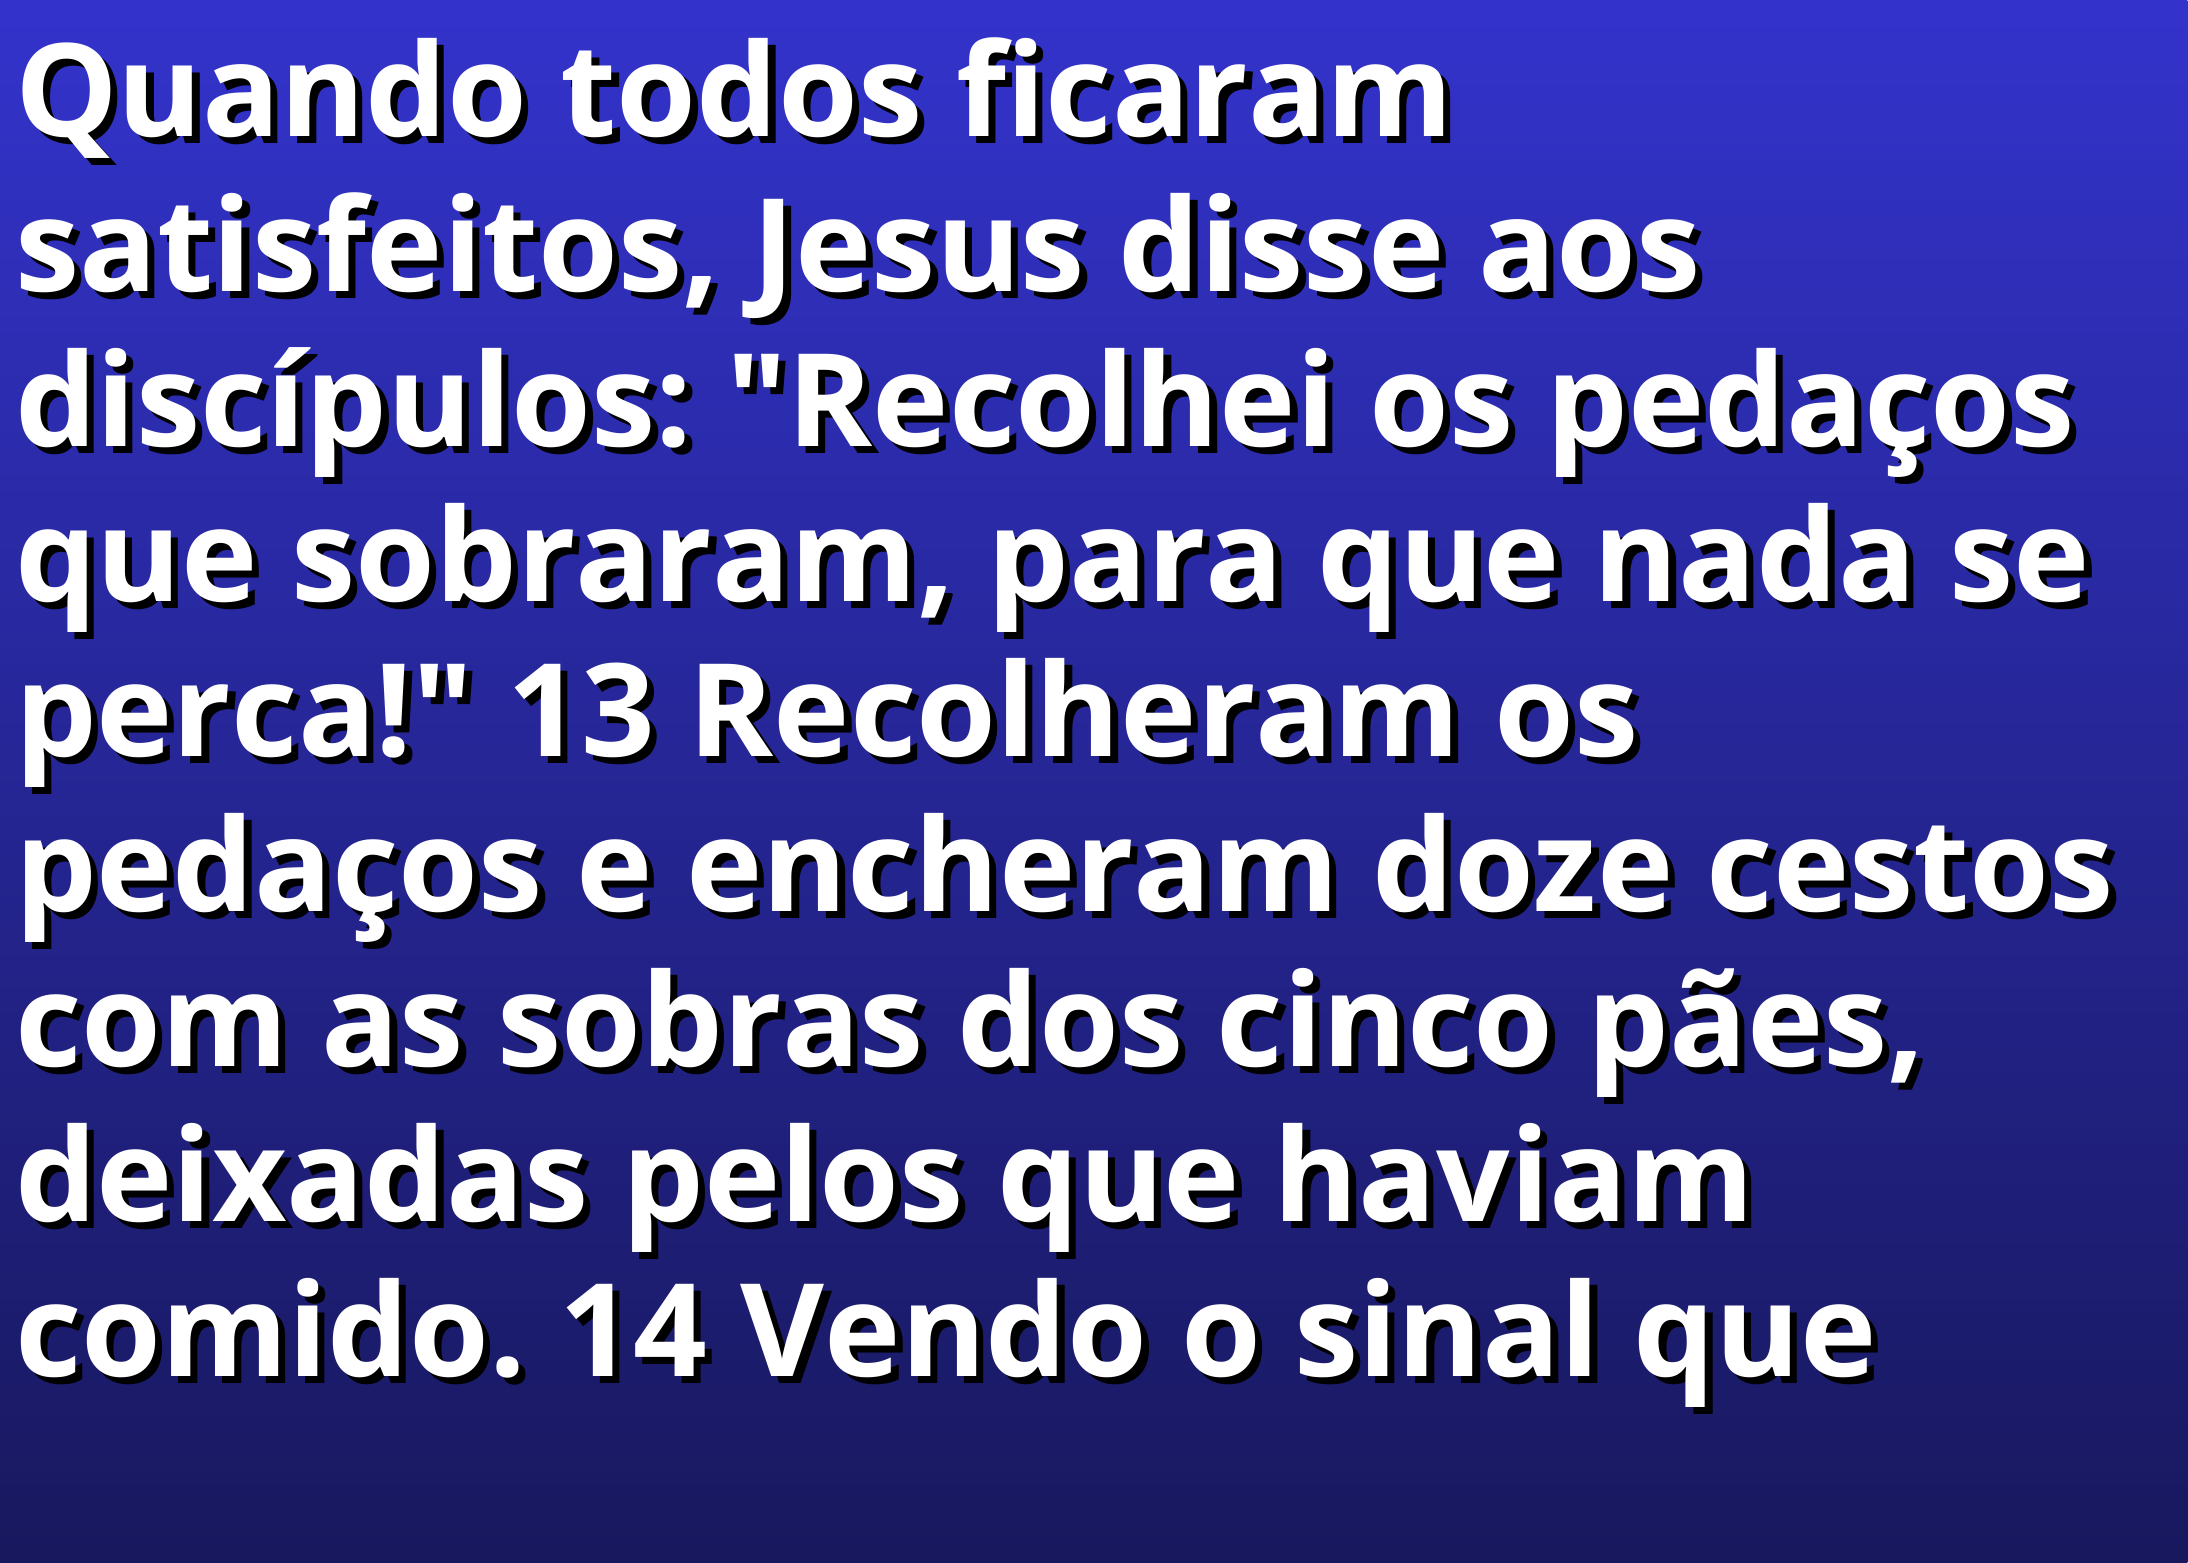

Quando todos ficaram satisfeitos, Jesus disse aos discípulos: "Recolhei os pedaços que sobraram, para que nada se perca!" 13 Recolheram os pedaços e encheram doze cestos com as sobras dos cinco pães, deixadas pelos que haviam comido. 14 Vendo o sinal que